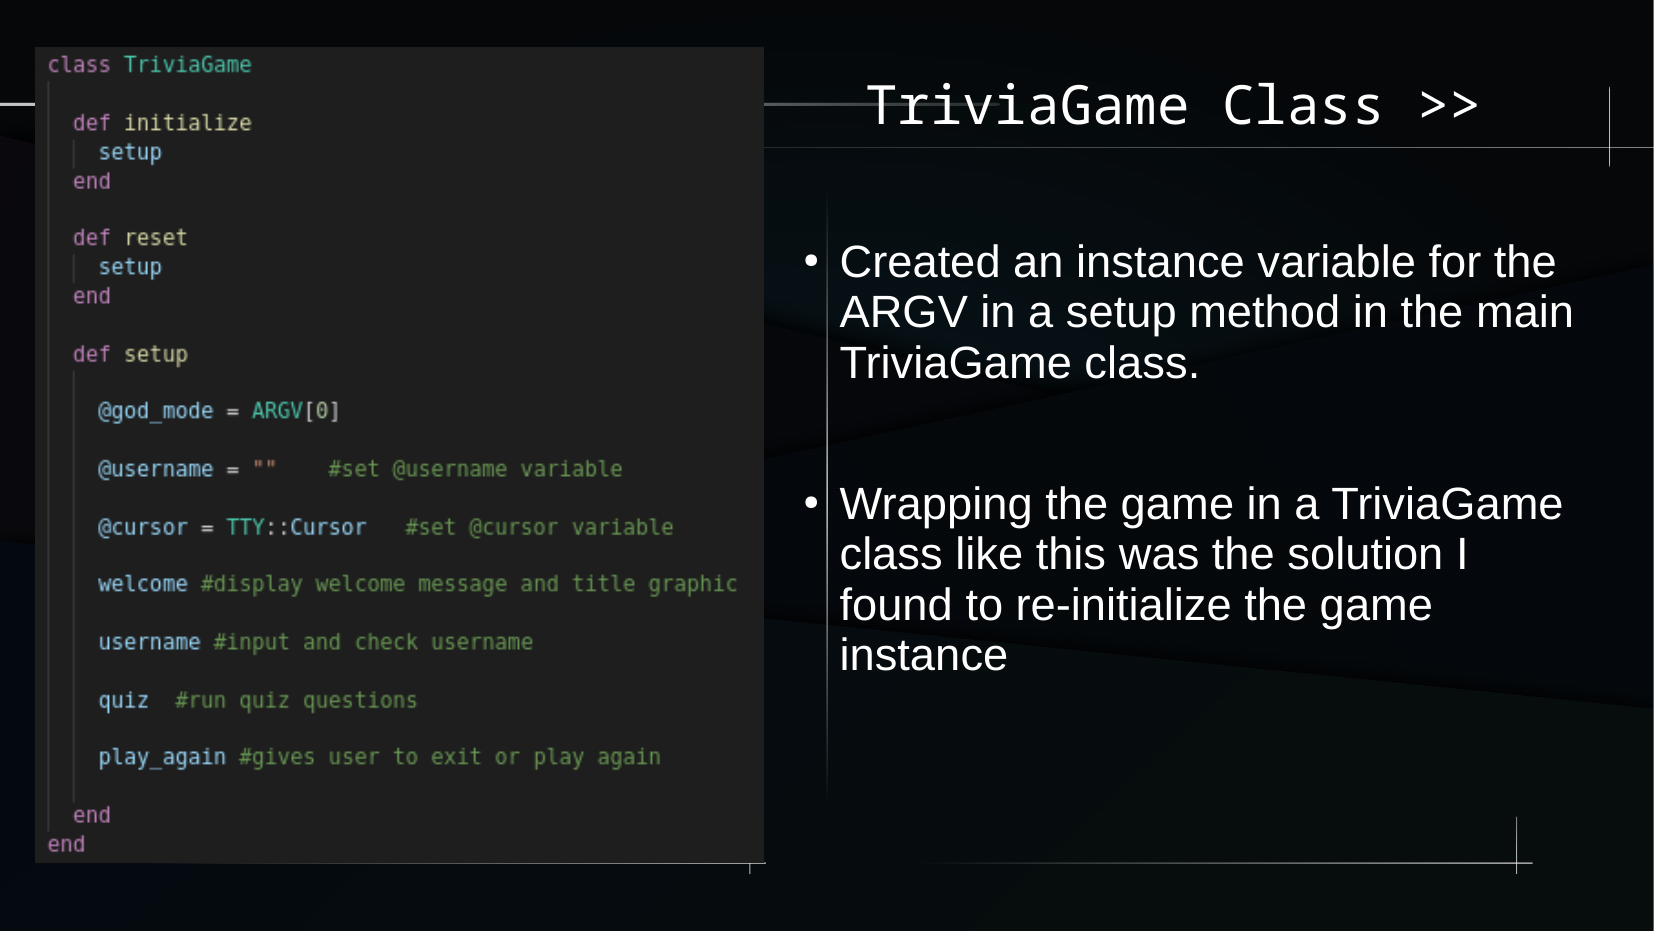

TriviaGame Class >>
# Created an instance variable for the ARGV in a setup method in the main TriviaGame class.
Wrapping the game in a TriviaGame class like this was the solution I found to re-initialize the game instance